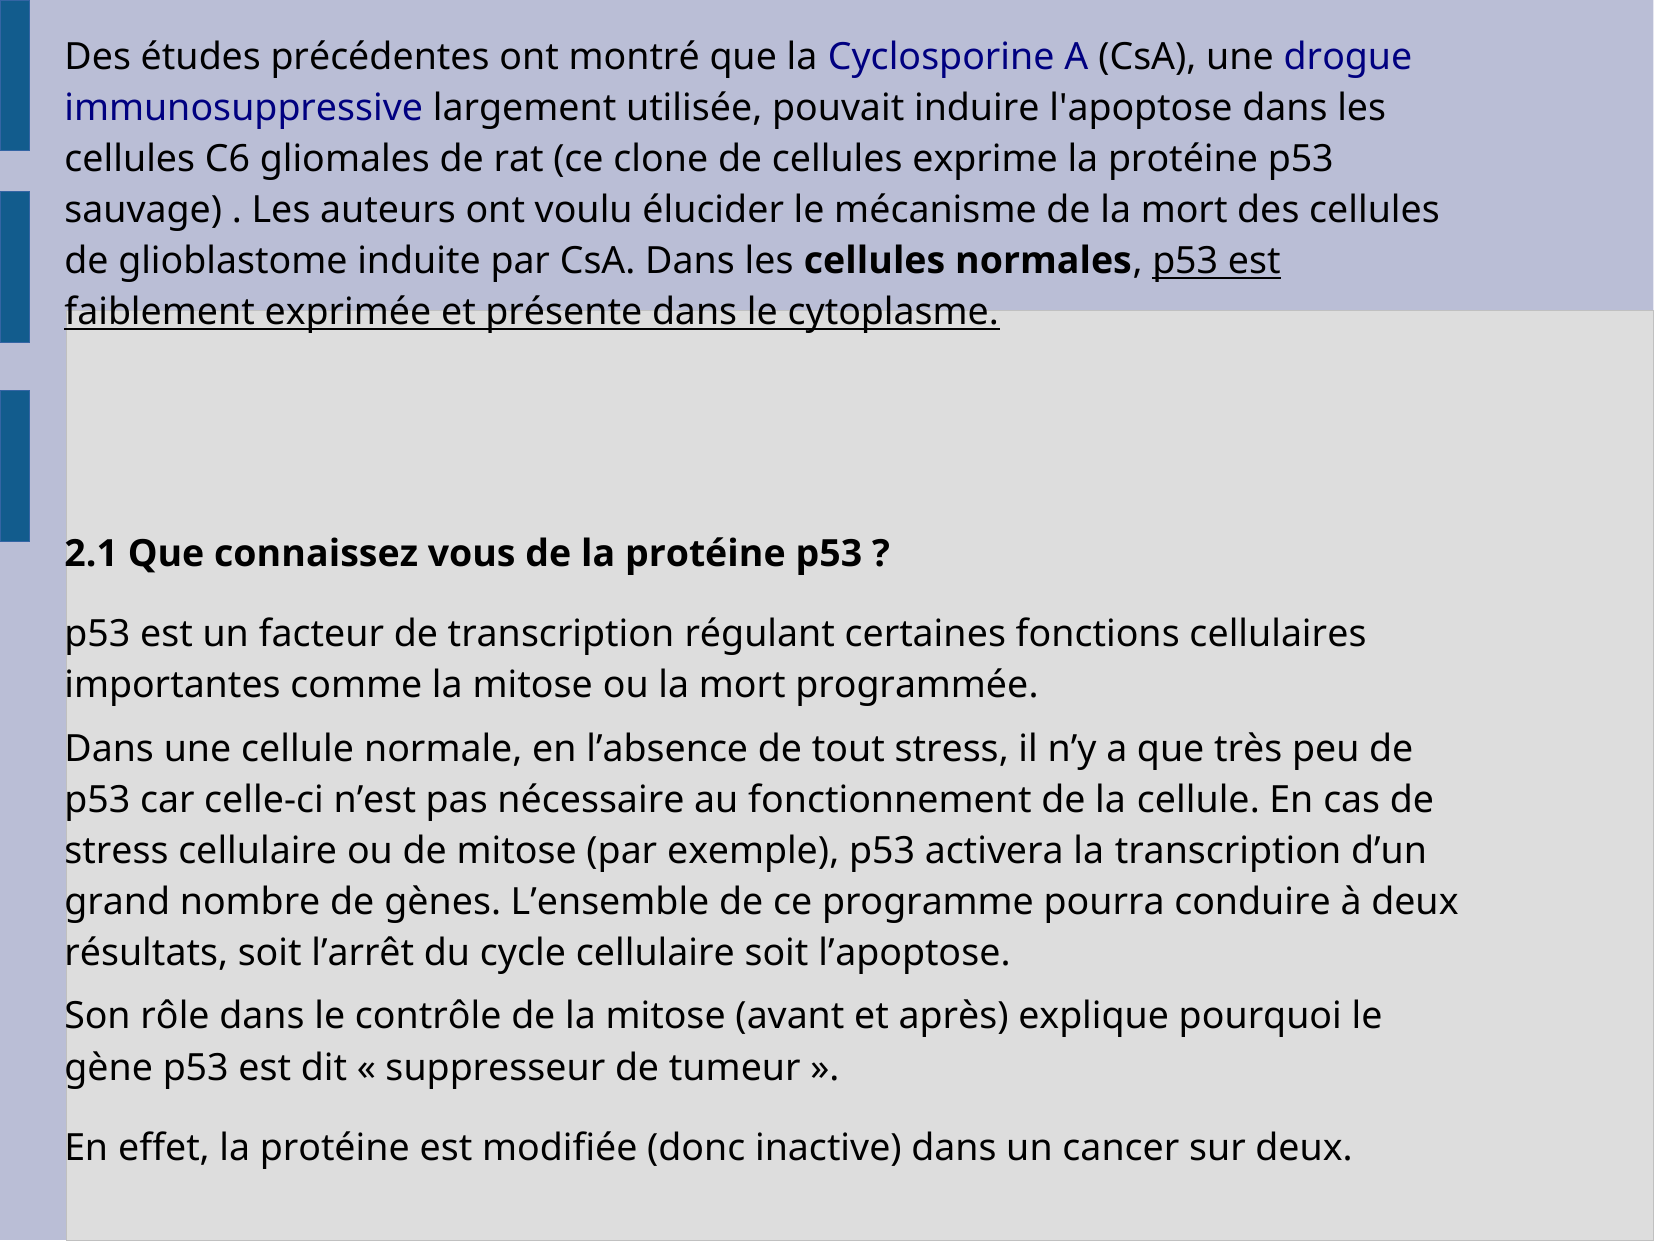

# Des études précédentes ont montré que la Cyclosporine A (CsA), une drogue immunosuppressive largement utilisée, pouvait induire l'apoptose dans les cellules C6 gliomales de rat (ce clone de cellules exprime la protéine p53 sauvage) . Les auteurs ont voulu élucider le mécanisme de la mort des cellules de glioblastome induite par CsA. Dans les cellules normales, p53 est faiblement exprimée et présente dans le cytoplasme.
2.1 Que connaissez vous de la protéine p53 ?
p53 est un facteur de transcription régulant certaines fonctions cellulaires importantes comme la mitose ou la mort programmée.
Dans une cellule normale, en l’absence de tout stress, il n’y a que très peu de p53 car celle-ci n’est pas nécessaire au fonctionnement de la cellule. En cas de stress cellulaire ou de mitose (par exemple), p53 activera la transcription d’un grand nombre de gènes. L’ensemble de ce programme pourra conduire à deux résultats, soit l’arrêt du cycle cellulaire soit l’apoptose.
Son rôle dans le contrôle de la mitose (avant et après) explique pourquoi le gène p53 est dit « suppresseur de tumeur ».
En effet, la protéine est modifiée (donc inactive) dans un cancer sur deux.